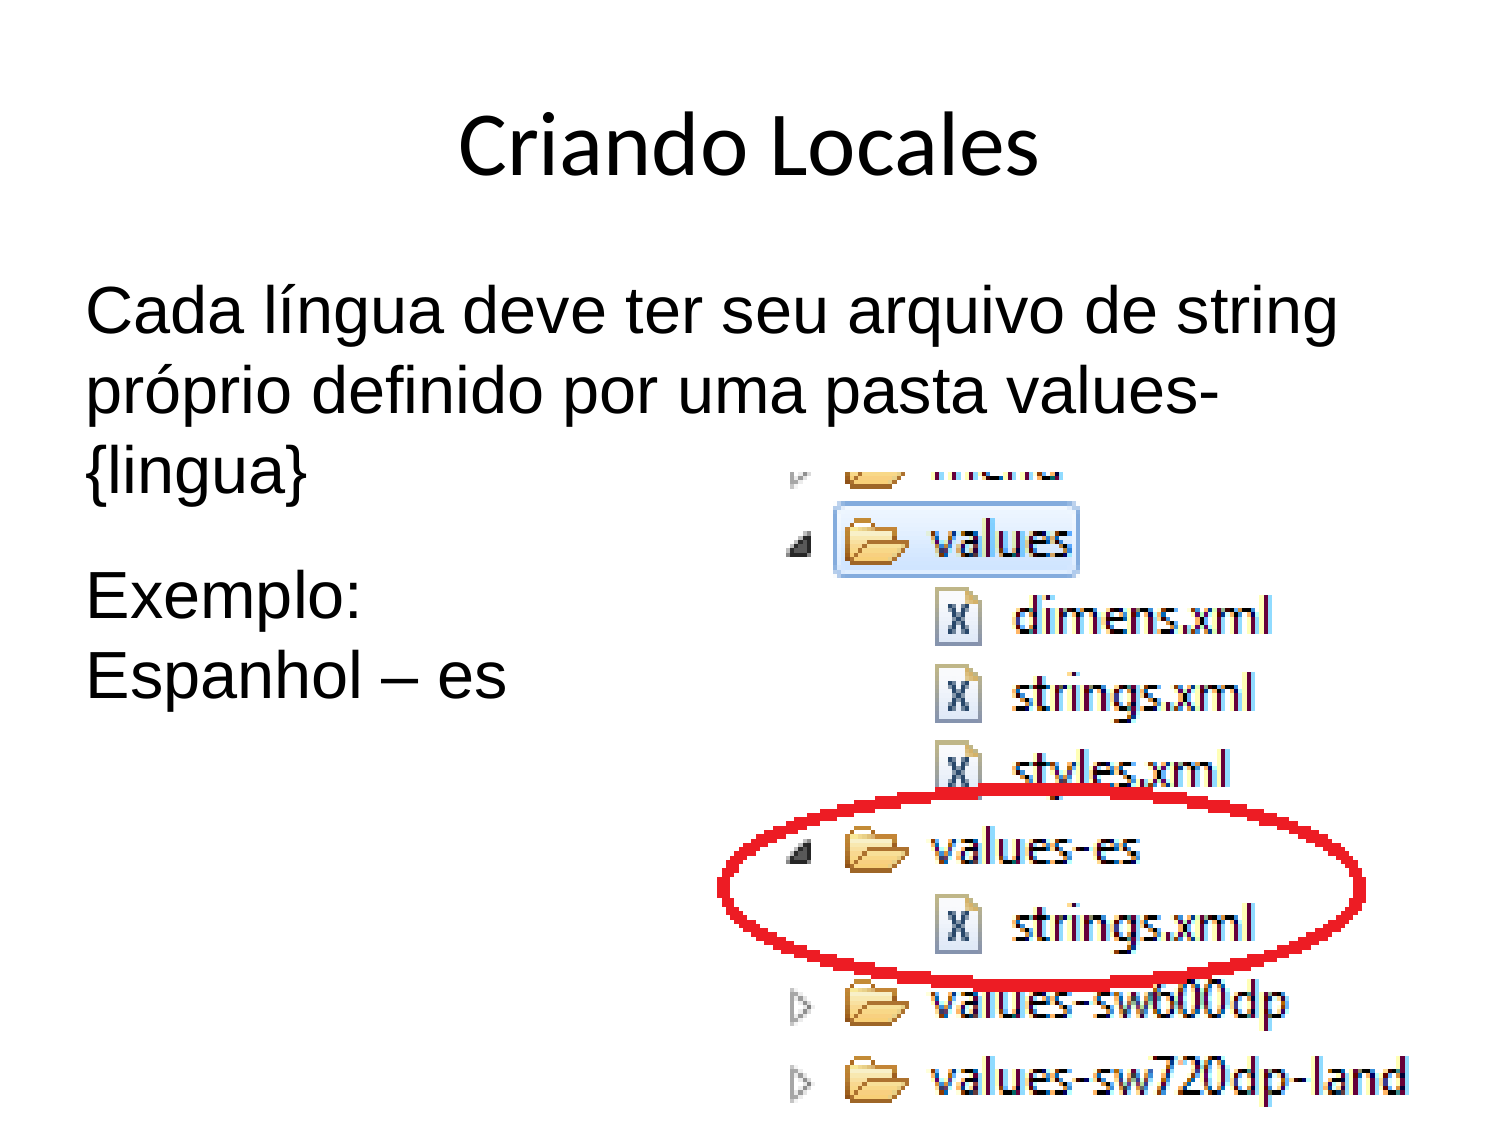

Criando Locales
Cada língua deve ter seu arquivo de string próprio definido por uma pasta values-{lingua}
Exemplo:
Espanhol – es